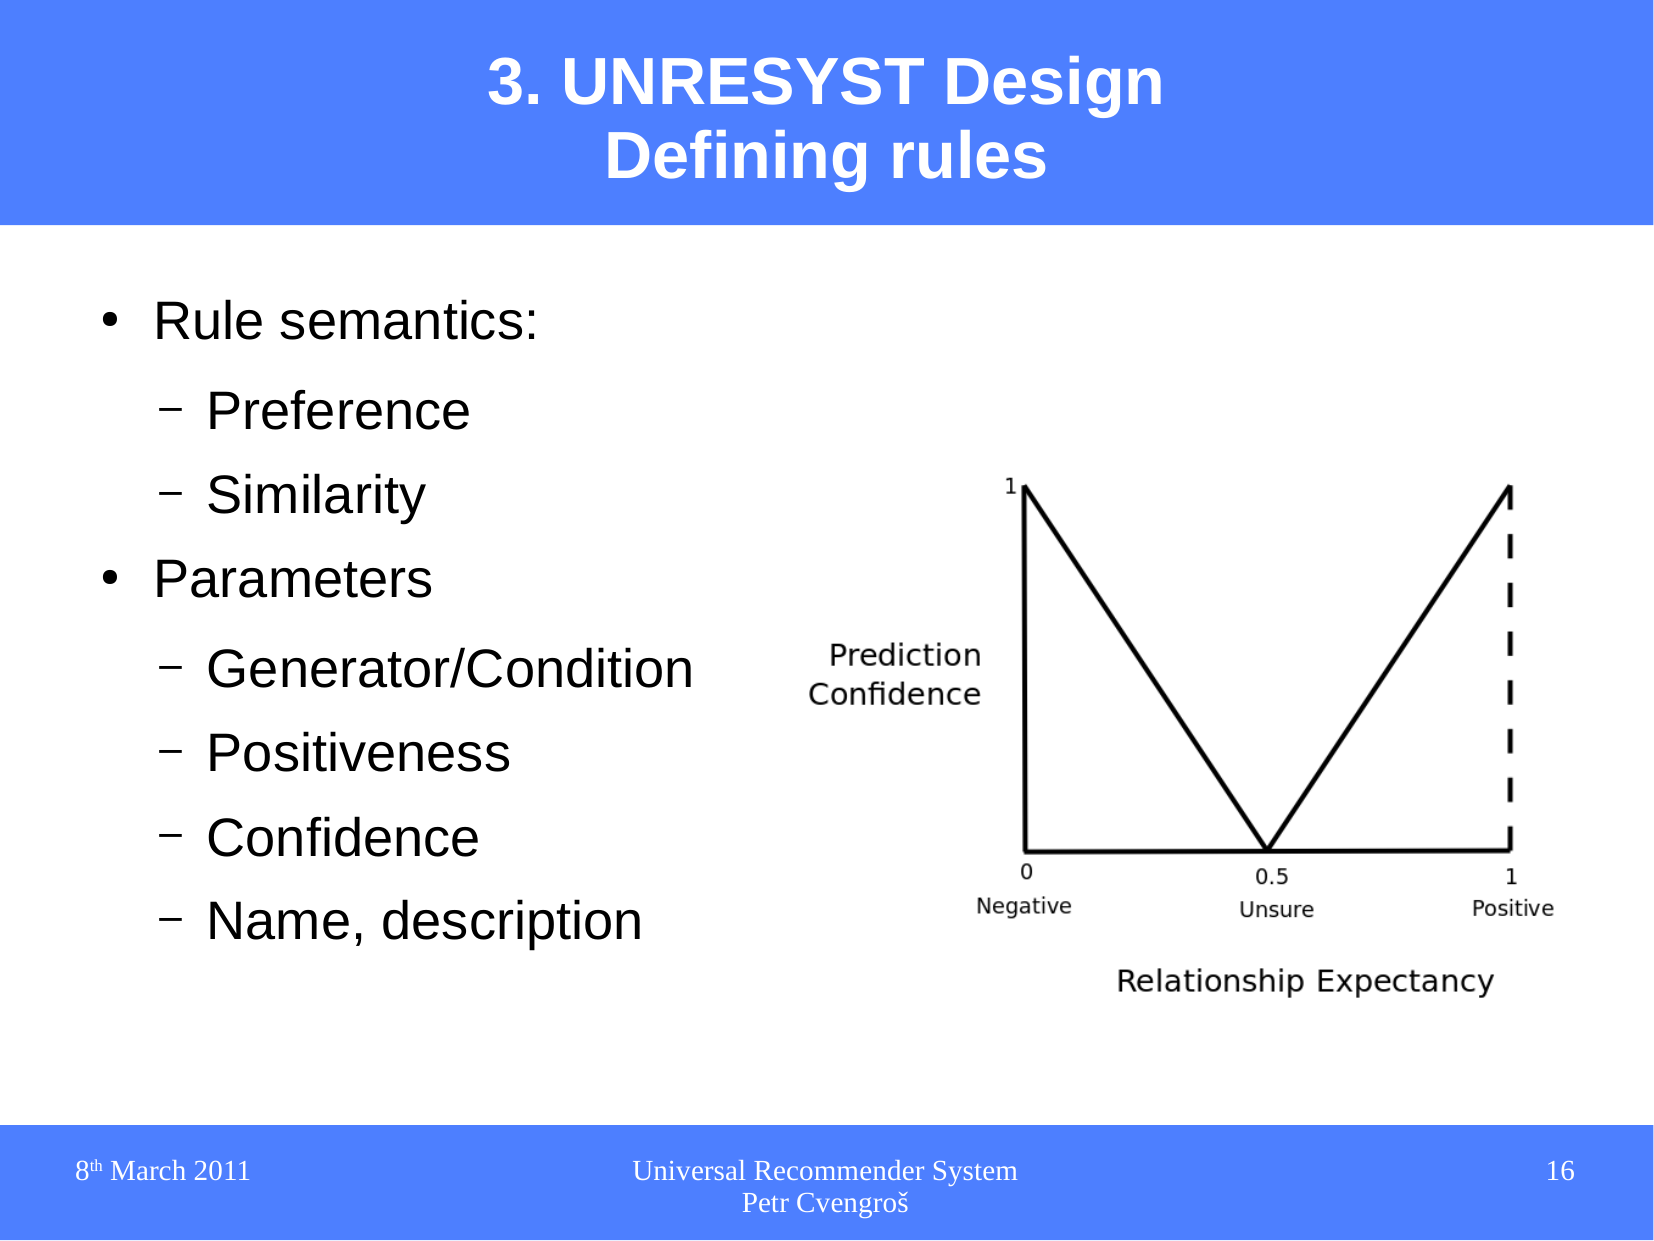

# 3. UNRESYST Design Defining rules
Rule semantics:
Preference
Similarity
Parameters
Generator/Condition
Positiveness
Confidence
Name, description
16